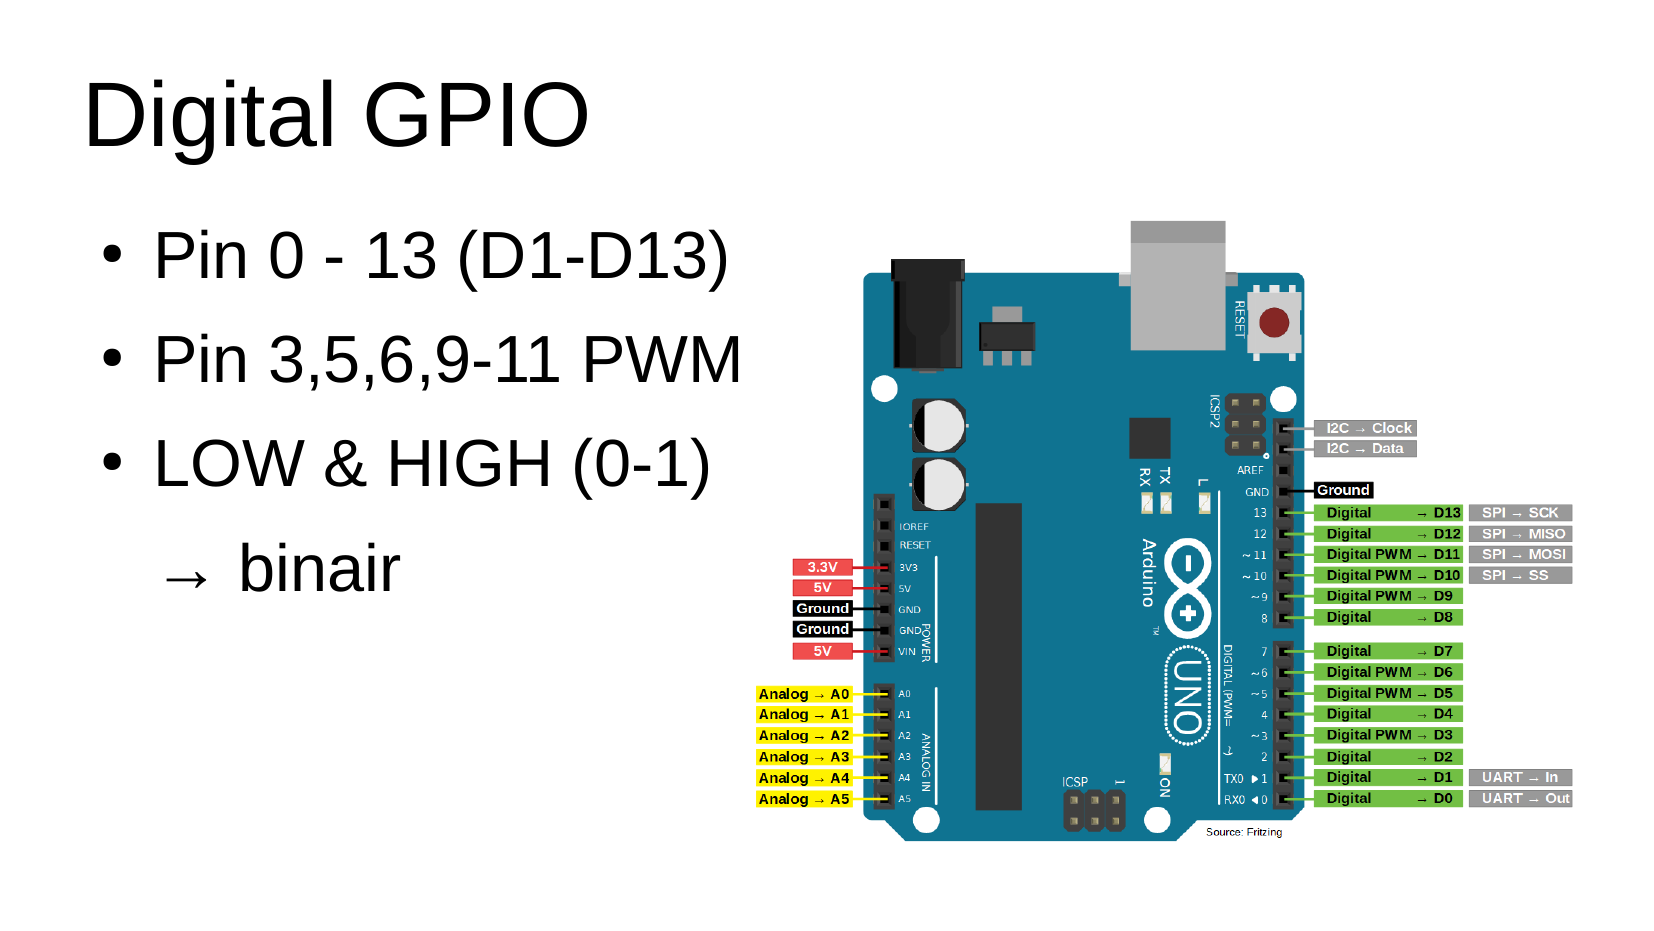

# Digital GPIO
Pin 0 - 13 (D1-D13)
Pin 3,5,6,9-11 PWM
LOW & HIGH (0-1)
→ binair